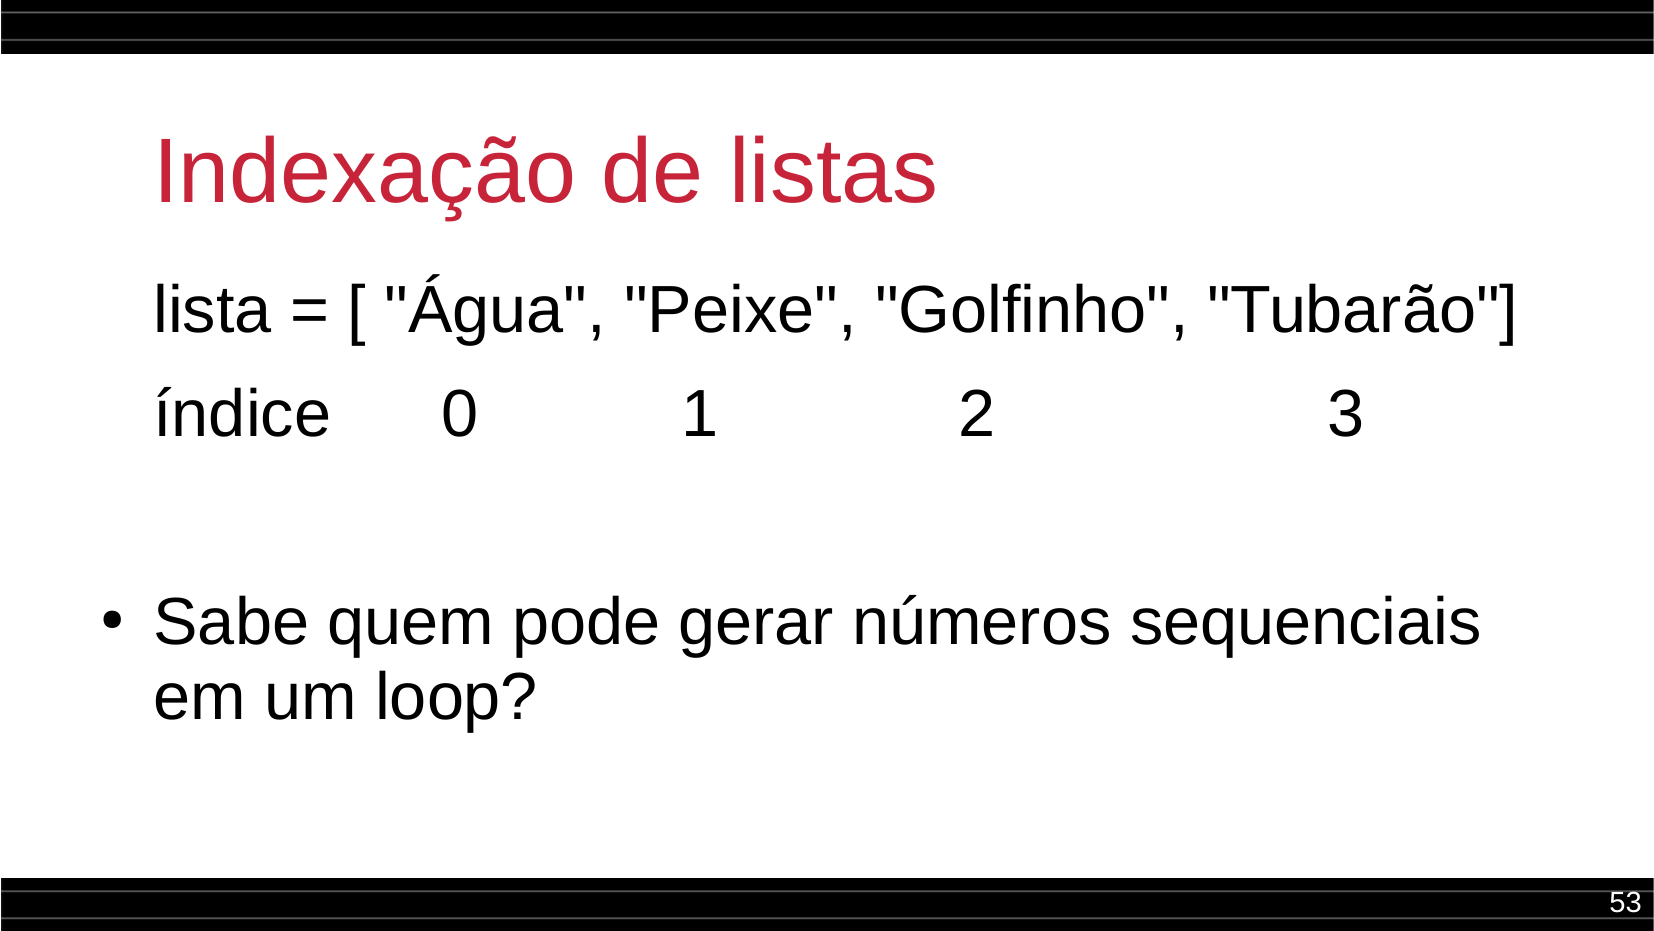

# Indexação de listas
lista = [ "Água", "Peixe", "Golfinho", "Tubarão"]
índice 0 1 2 3
Sabe quem pode gerar números sequenciais em um loop?